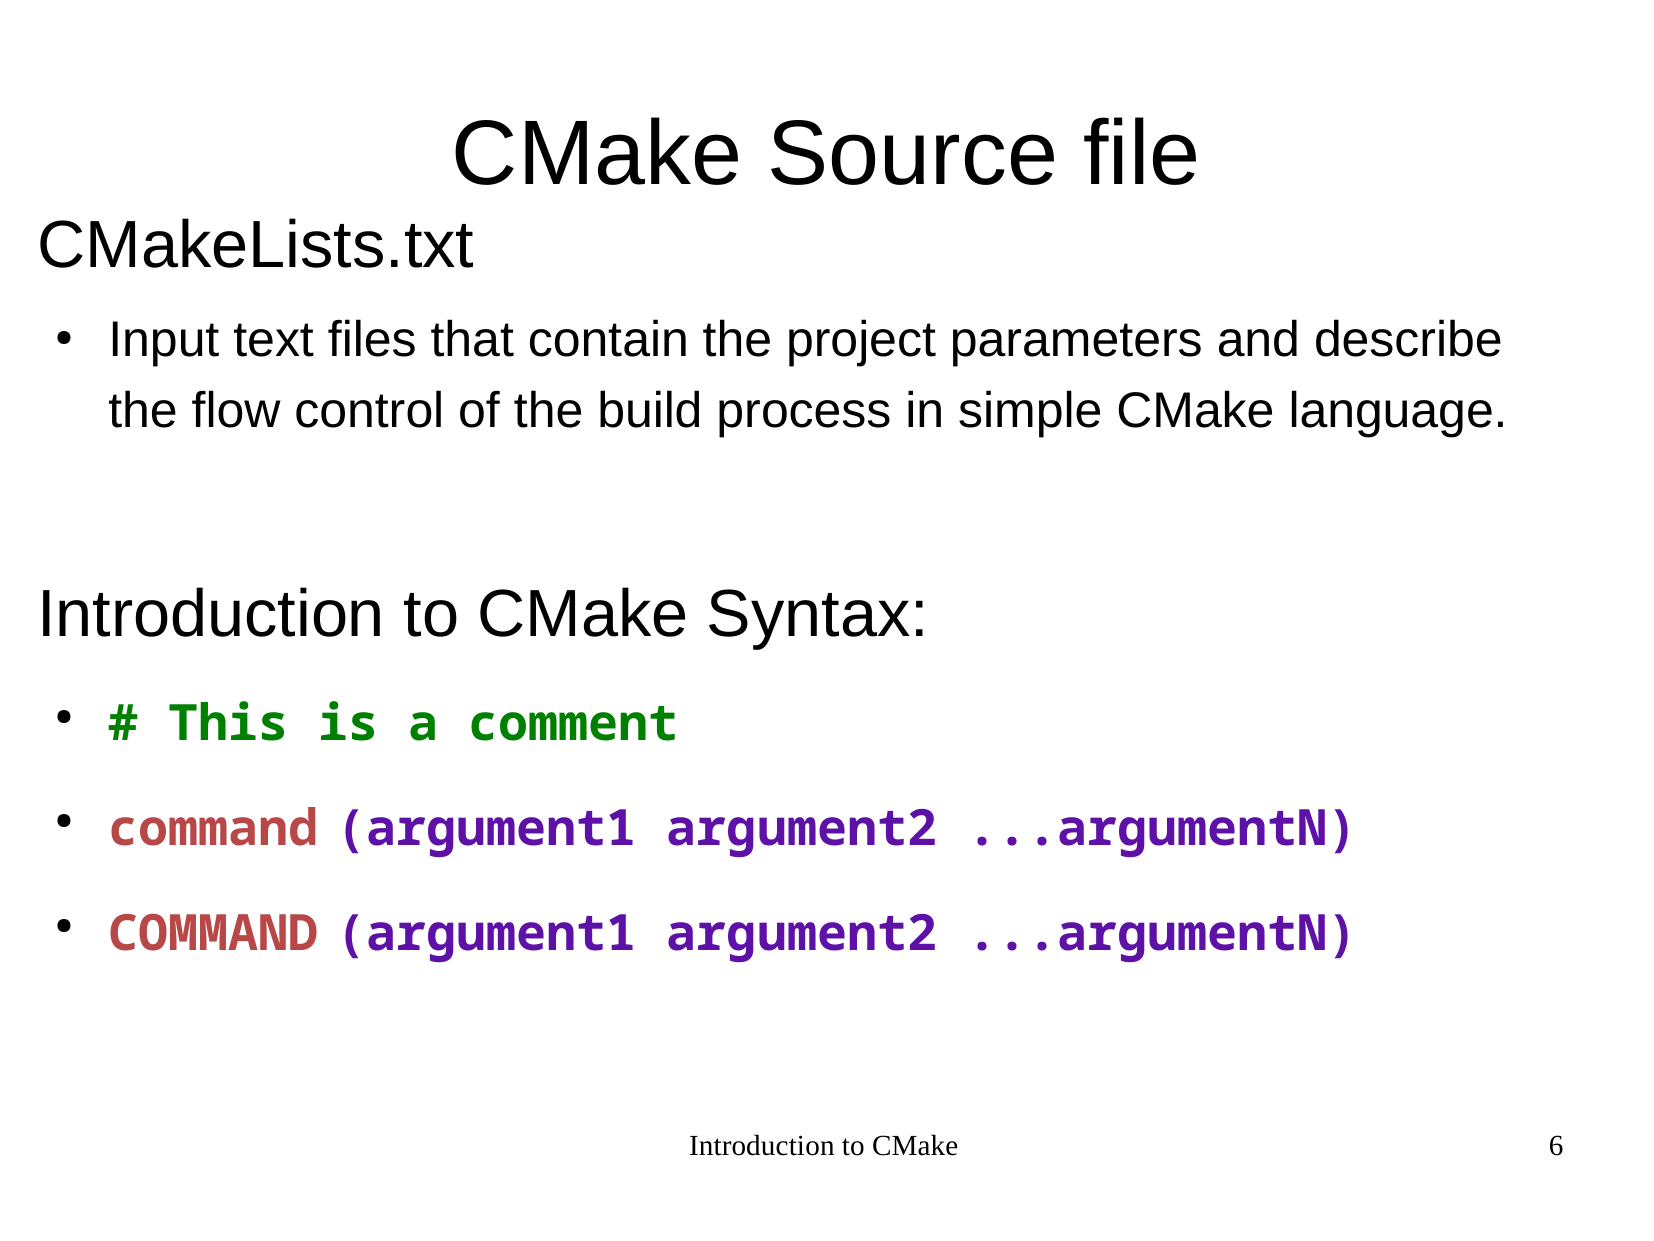

# CMake Source file
CMakeLists.txt
Input text files that contain the project parameters and describe the flow control of the build process in simple CMake language.
Introduction to CMake Syntax:
# This is a comment
command (argument1 argument2 ...argumentN)
COMMAND (argument1 argument2 ...argumentN)
Introduction to CMake
6